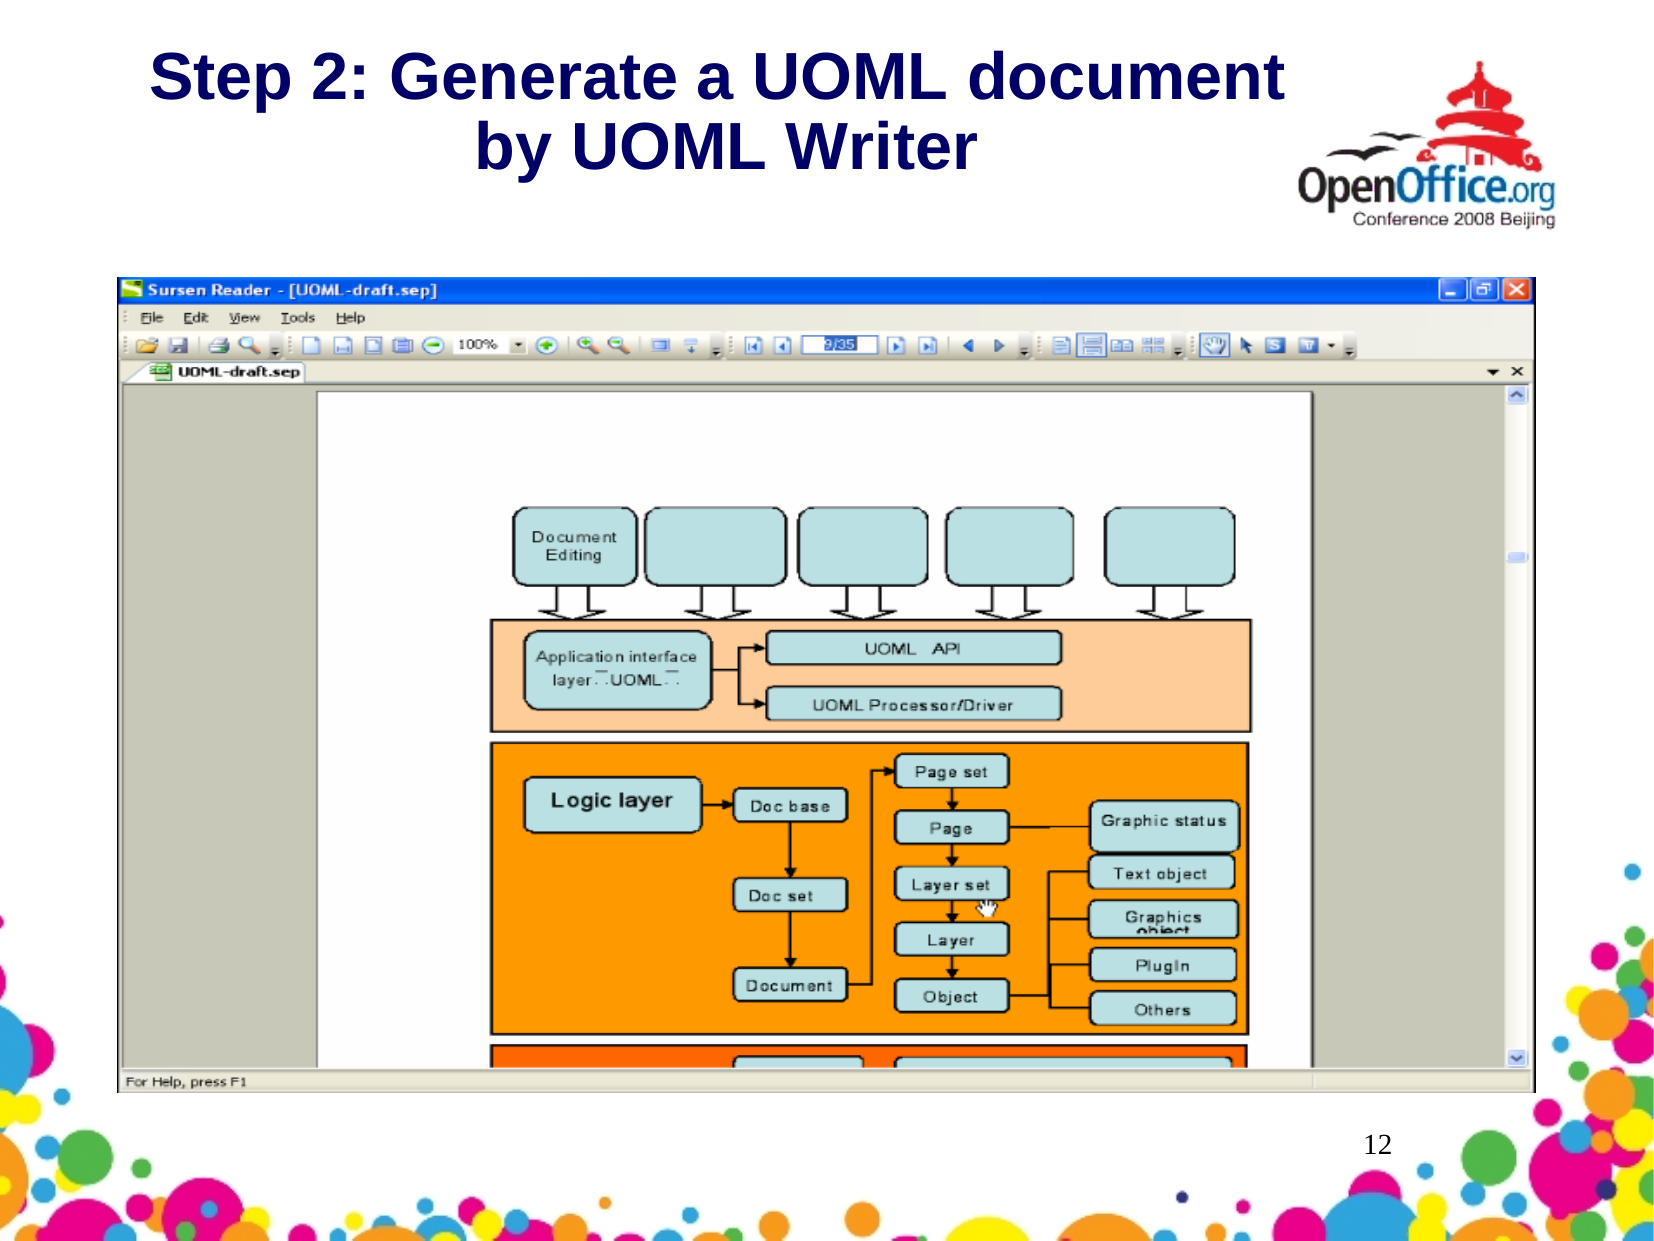

# Step 2: Generate a UOML document
 by UOML Writer
12